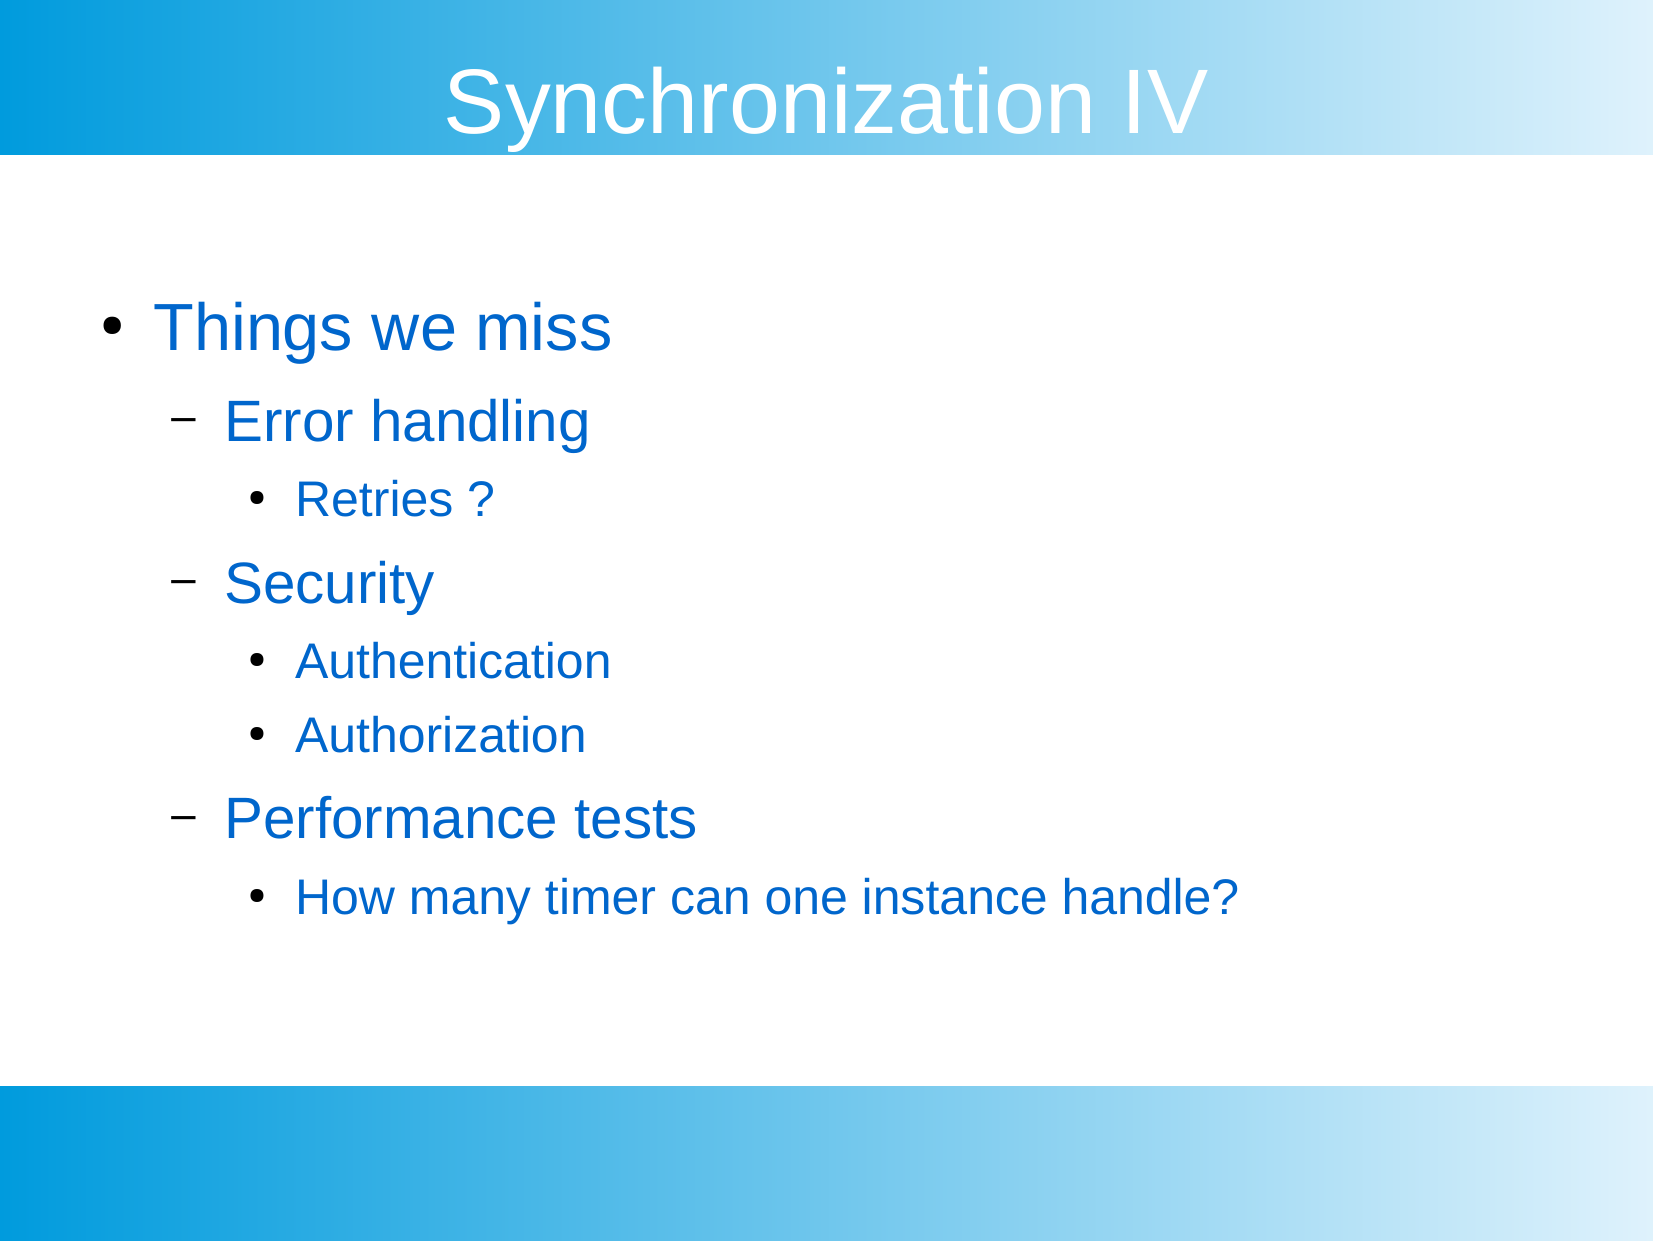

# Synchronization IV
Things we miss
Error handling
Retries ?
Security
Authentication
Authorization
Performance tests
How many timer can one instance handle?